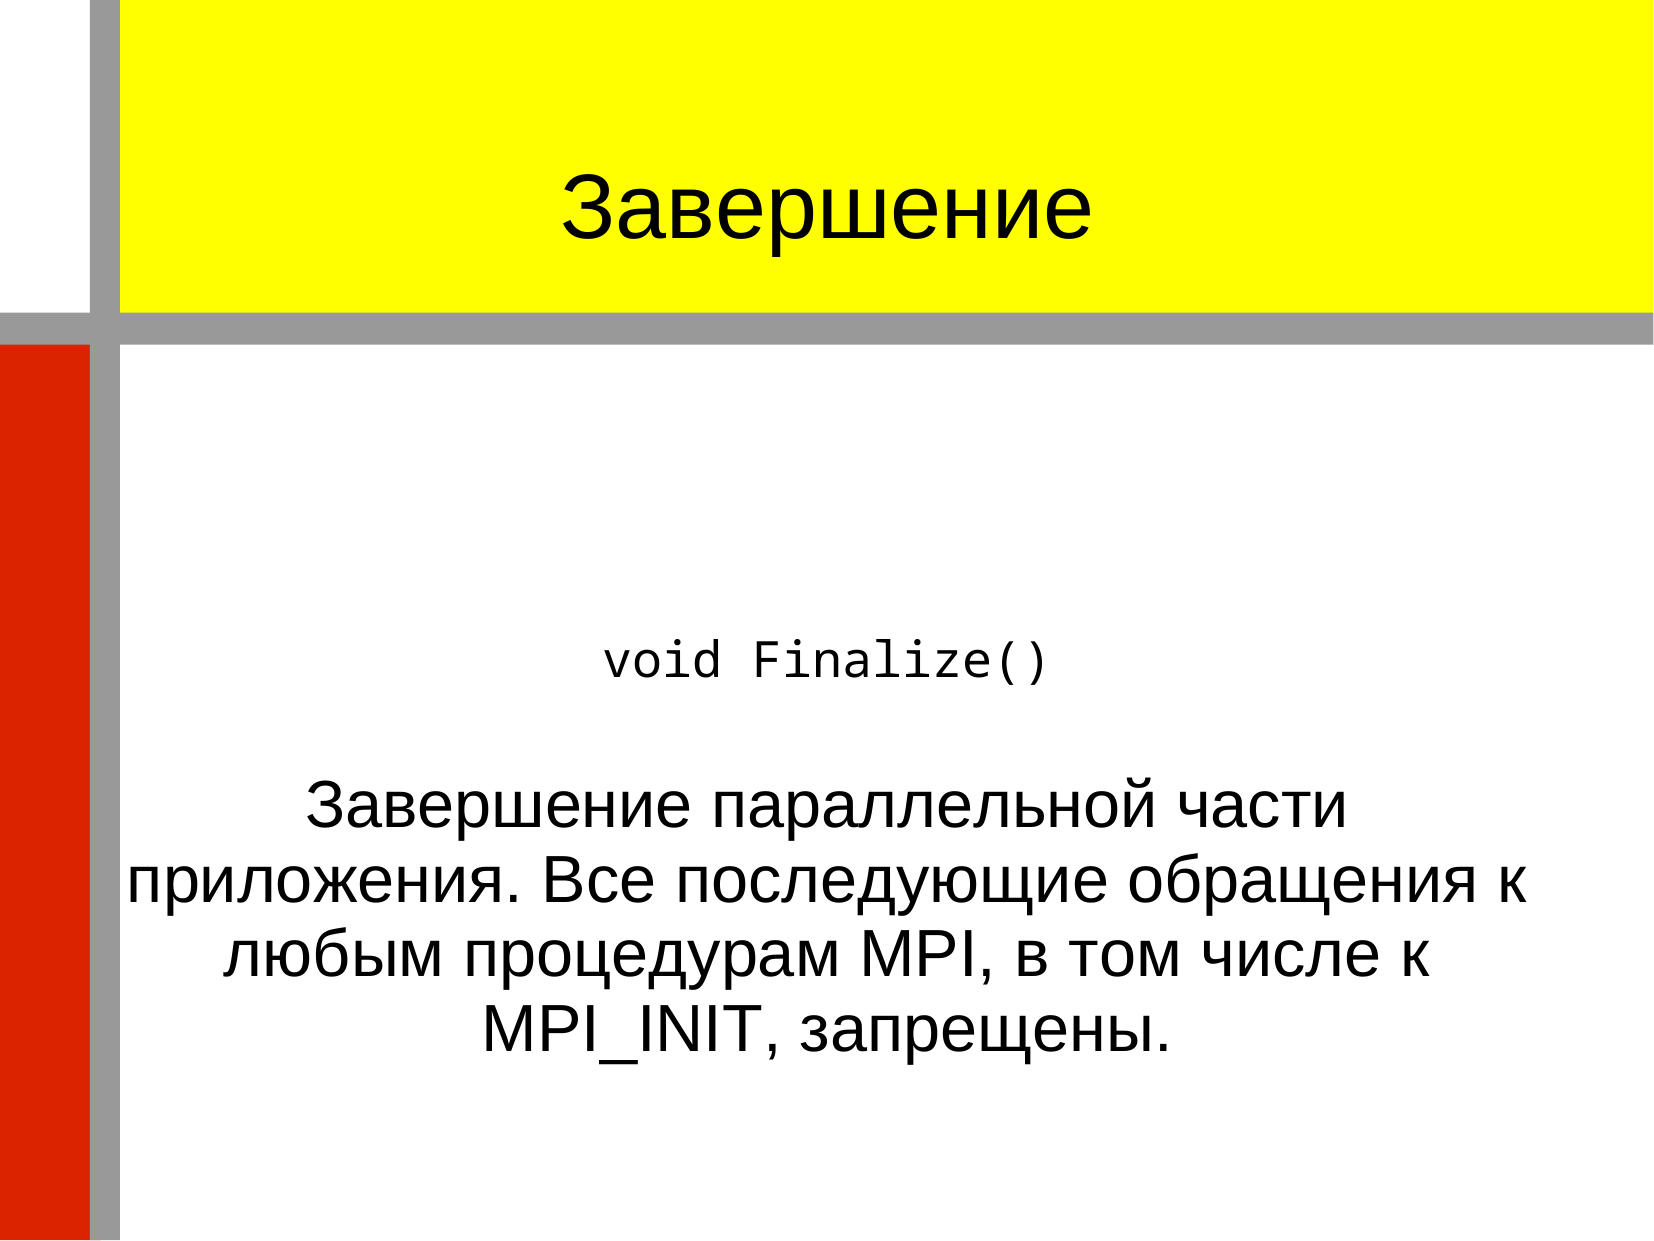

# Завершение
void Finalize()
Завершение параллельной части приложения. Все последующие обращения к любым процедурам MPI, в том числе к MPI_INIT, запрещены.